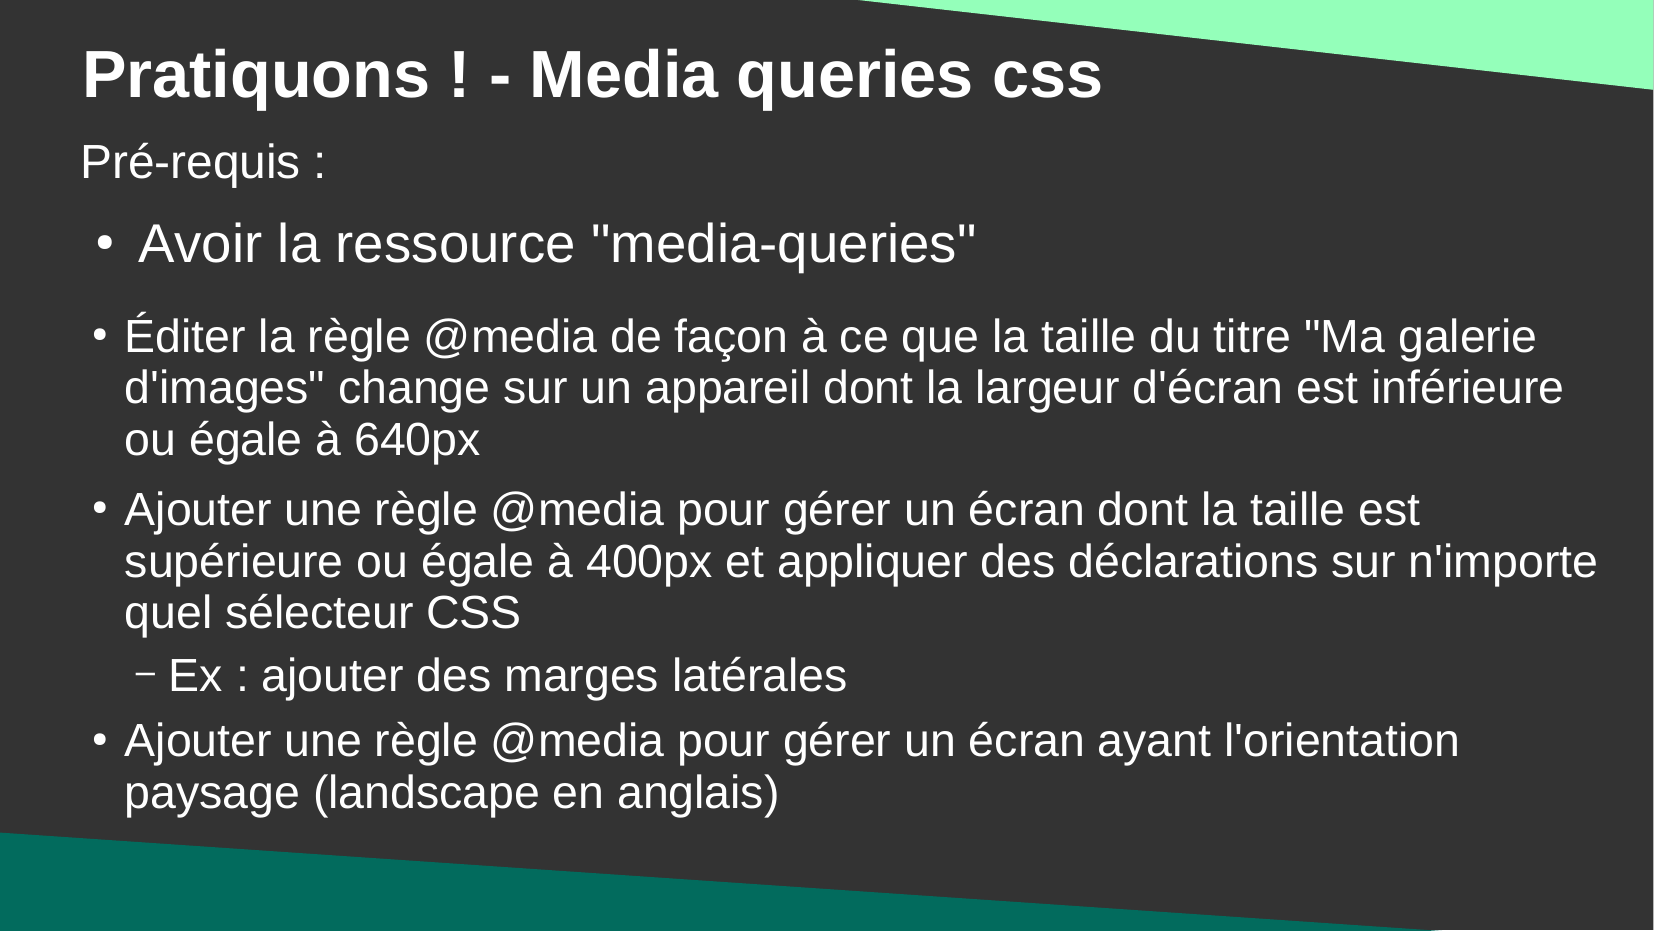

# Pratiquons ! - Media queries css
Pré-requis :
Avoir la ressource "media-queries"
Éditer la règle @media de façon à ce que la taille du titre "Ma galerie d'images" change sur un appareil dont la largeur d'écran est inférieure ou égale à 640px
Ajouter une règle @media pour gérer un écran dont la taille est supérieure ou égale à 400px et appliquer des déclarations sur n'importe quel sélecteur CSS
Ex : ajouter des marges latérales
Ajouter une règle @media pour gérer un écran ayant l'orientation paysage (landscape en anglais)